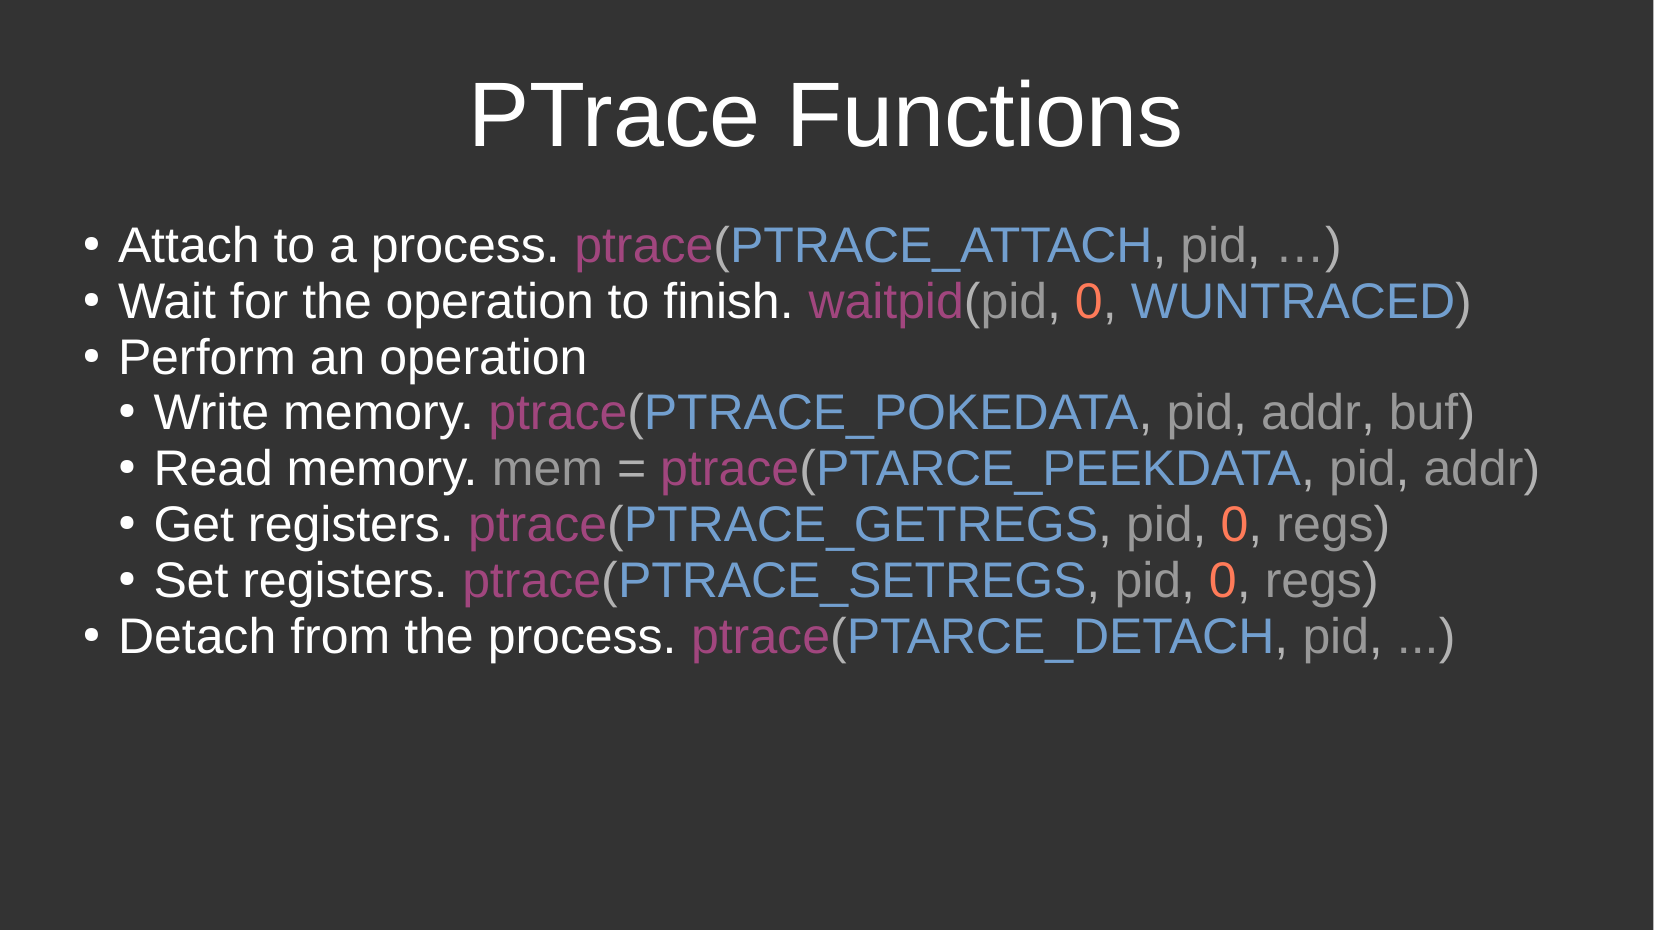

# PTrace Functions
Attach to a process. ptrace(PTRACE_ATTACH, pid, …)
Wait for the operation to finish. waitpid(pid, 0, WUNTRACED)
Perform an operation
Write memory. ptrace(PTRACE_POKEDATA, pid, addr, buf)
Read memory. mem = ptrace(PTARCE_PEEKDATA, pid, addr)
Get registers. ptrace(PTRACE_GETREGS, pid, 0, regs)
Set registers. ptrace(PTRACE_SETREGS, pid, 0, regs)
Detach from the process. ptrace(PTARCE_DETACH, pid, ...)